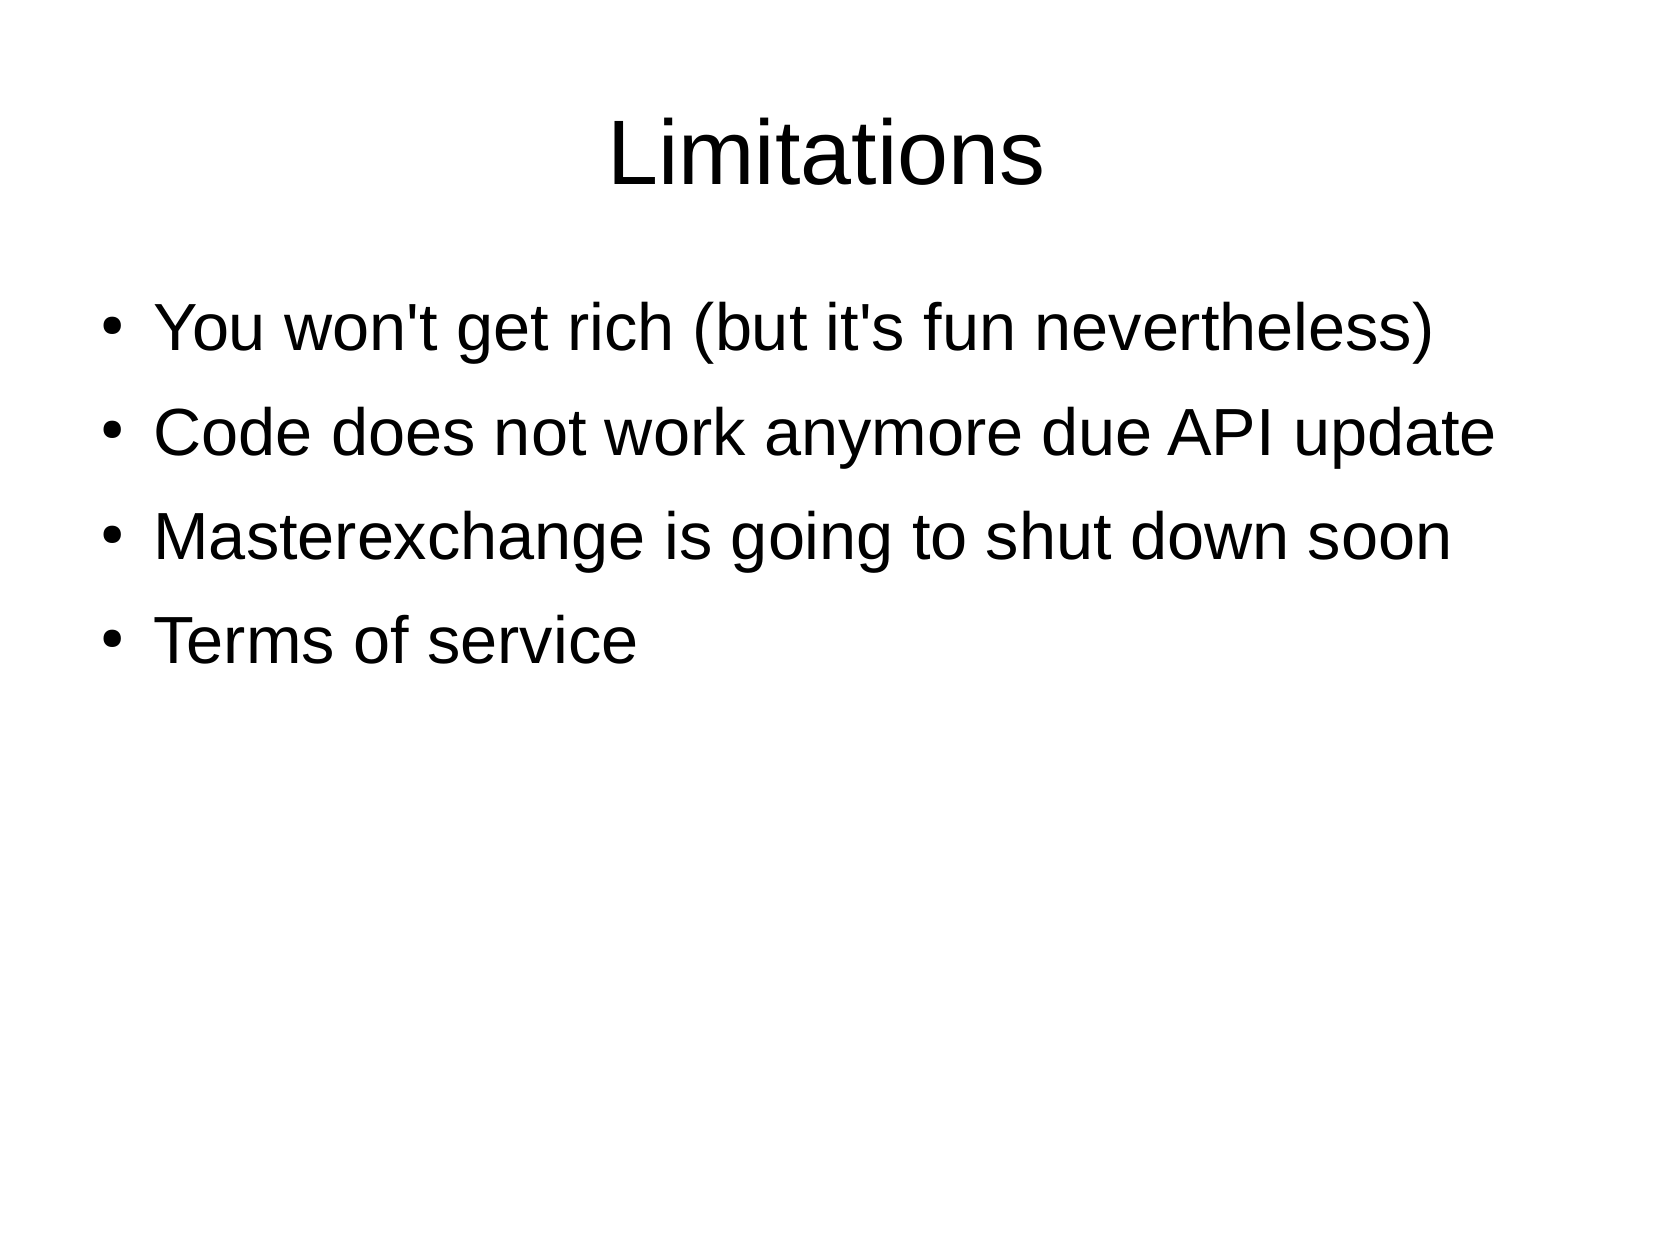

# Limitations
You won't get rich (but it's fun nevertheless)
Code does not work anymore due API update
Masterexchange is going to shut down soon
Terms of service